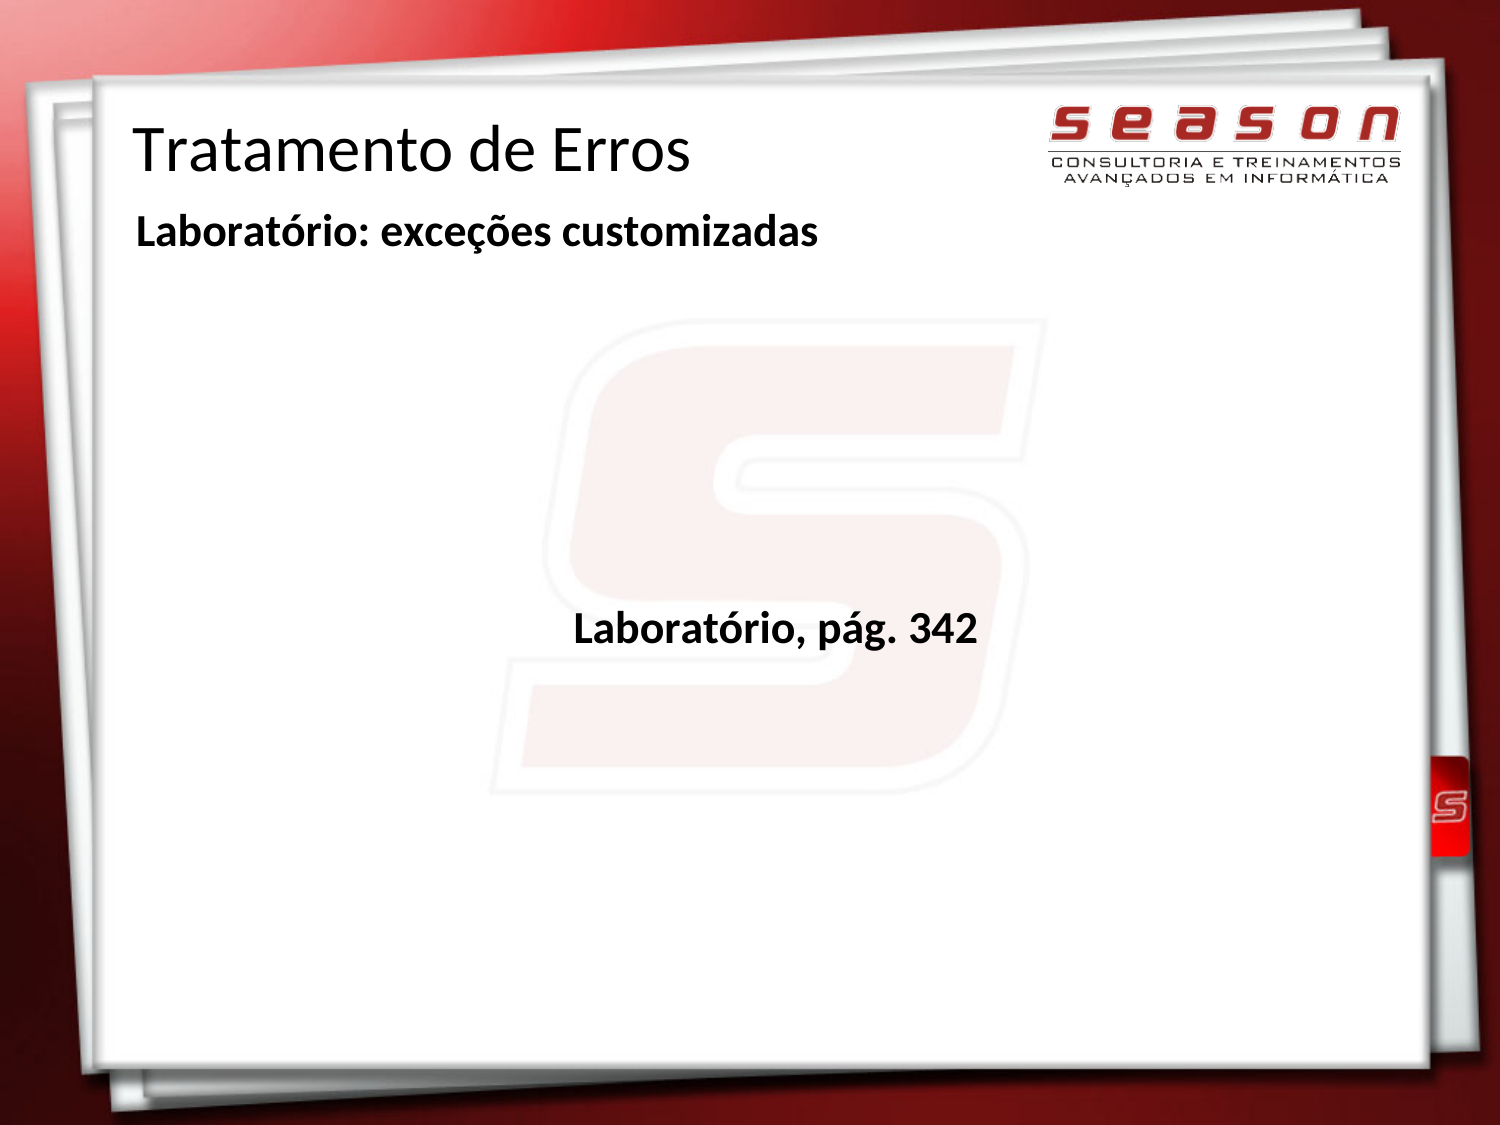

# Tratamento de Erros
Laboratório: exceções customizadas
Laboratório, pág. 342